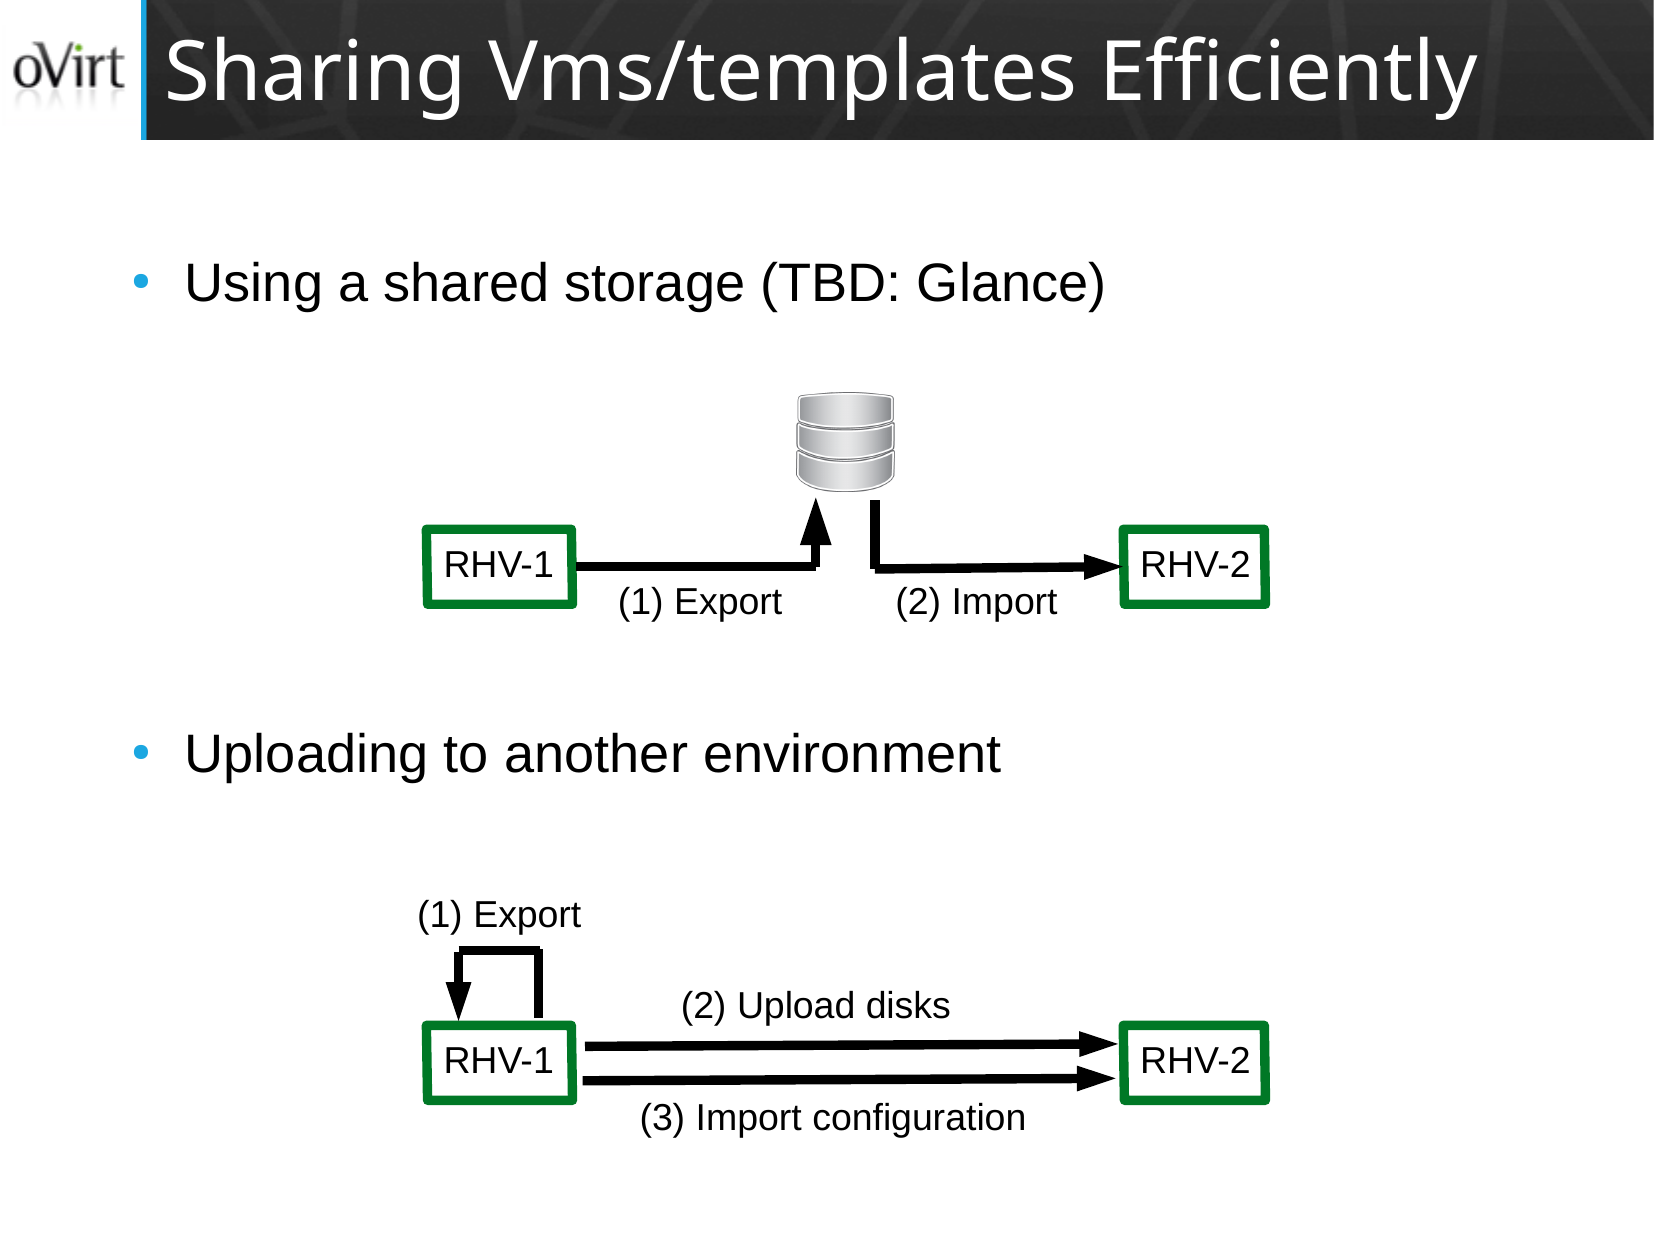

# Sharing Vms/templates Efficiently
Using a shared storage (TBD: Glance)
Uploading to another environment
RHV-1
RHV-2
(1) Export
(2) Import
(1) Export
(2) Upload disks
RHV-1
RHV-2
(3) Import configuration